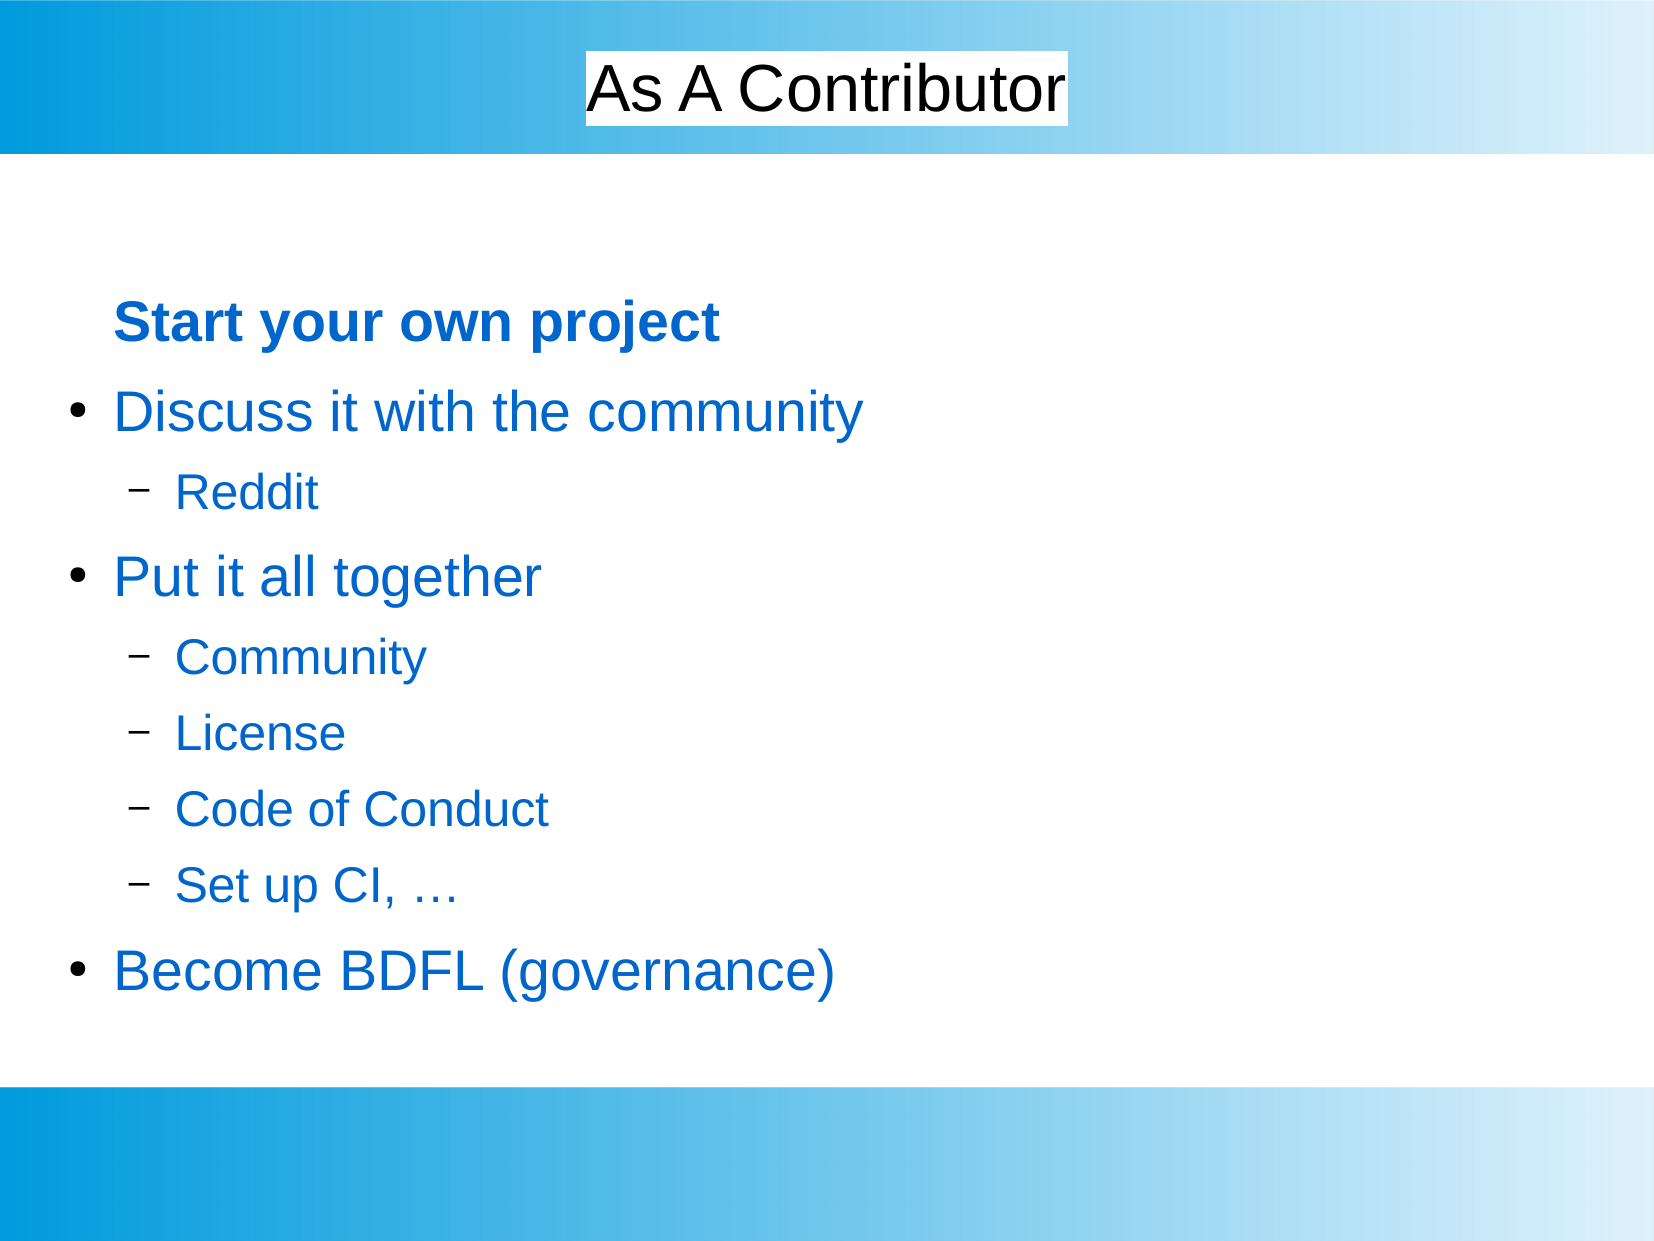

As A Contributor
# Start your own project
Discuss it with the community
Reddit
Put it all together
Community
License
Code of Conduct
Set up CI, …
Become BDFL (governance)